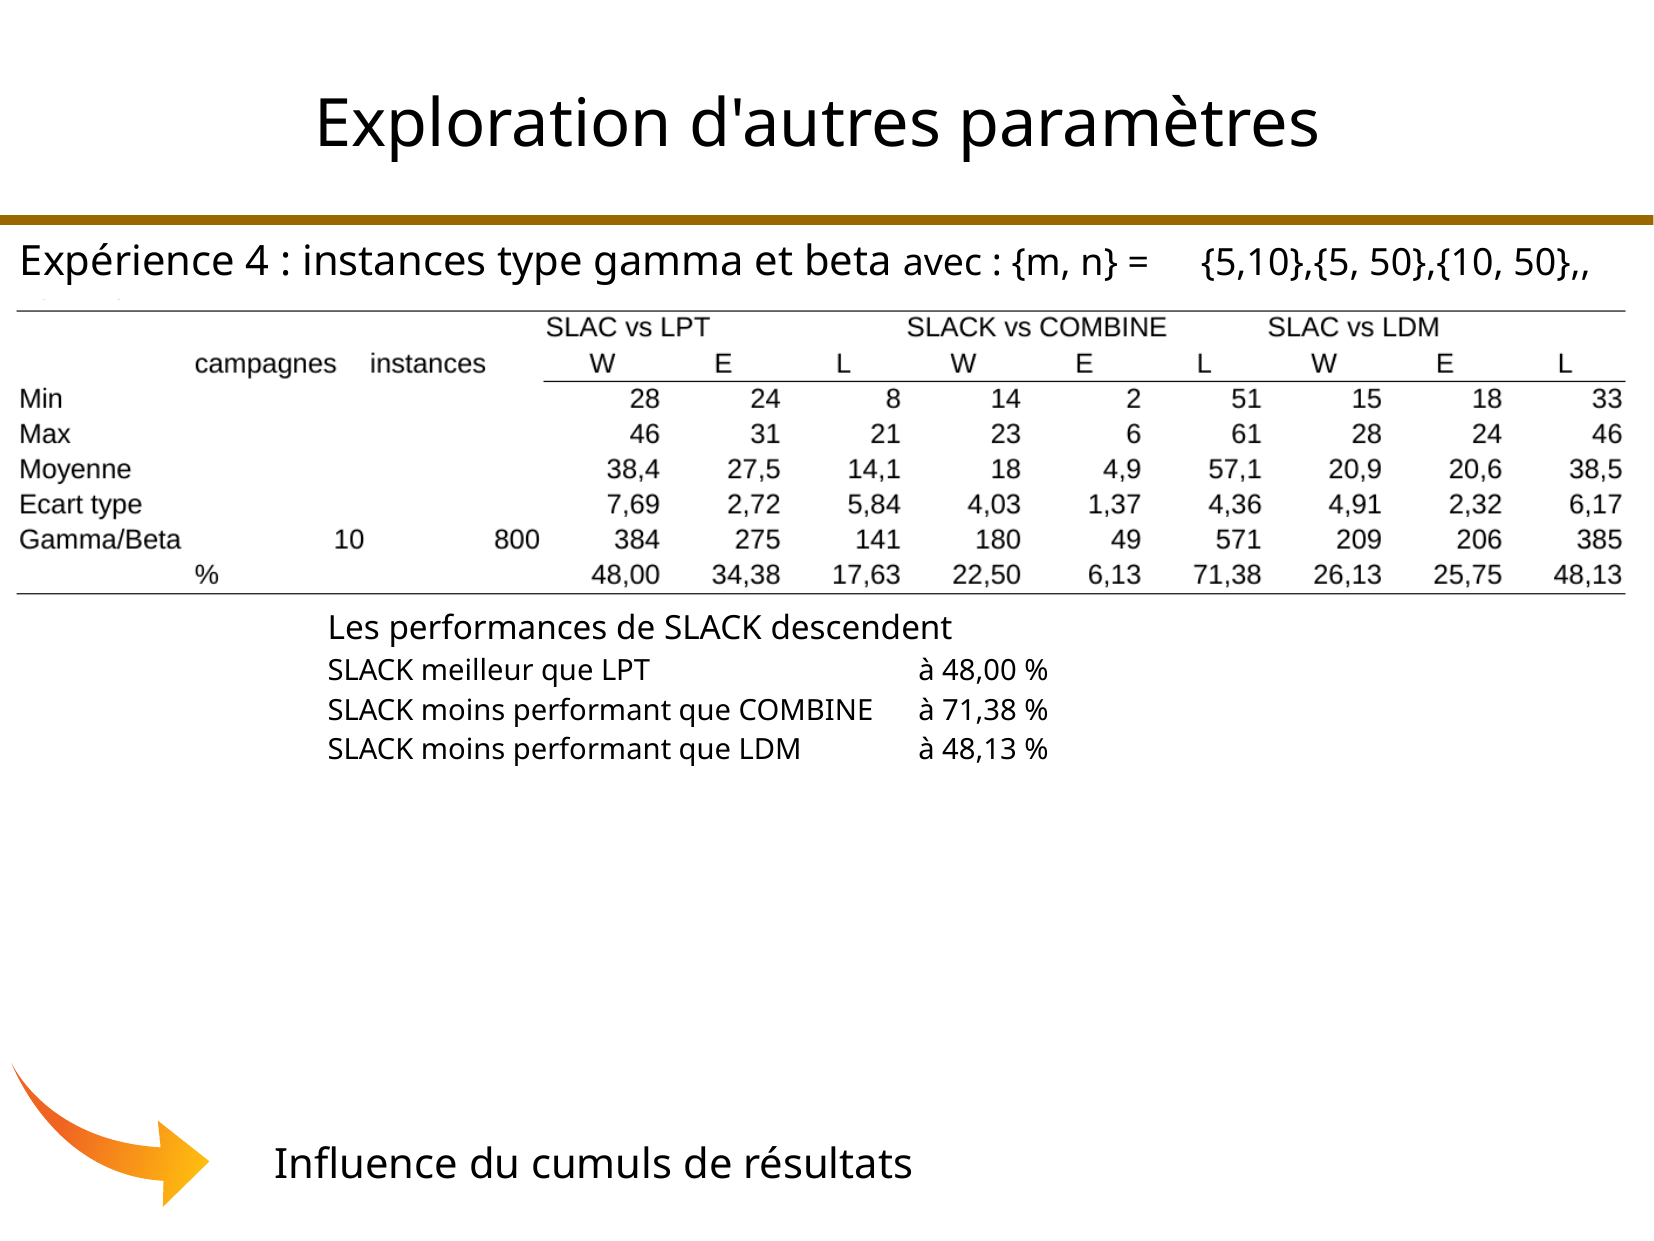

# Exploration d'autres paramètres
Expérience 4 : instances type gamma et beta avec : {m, n} =	{5,10},{5, 50},{10, 50},,{25,50}
Les performances de SLACK descendent
SLACK meilleur que LPT 				à 48,00 %
SLACK moins performant que COMBINE	à 71,38 %
SLACK moins performant que LDM		à 48,13 %
Influence du cumuls de résultats